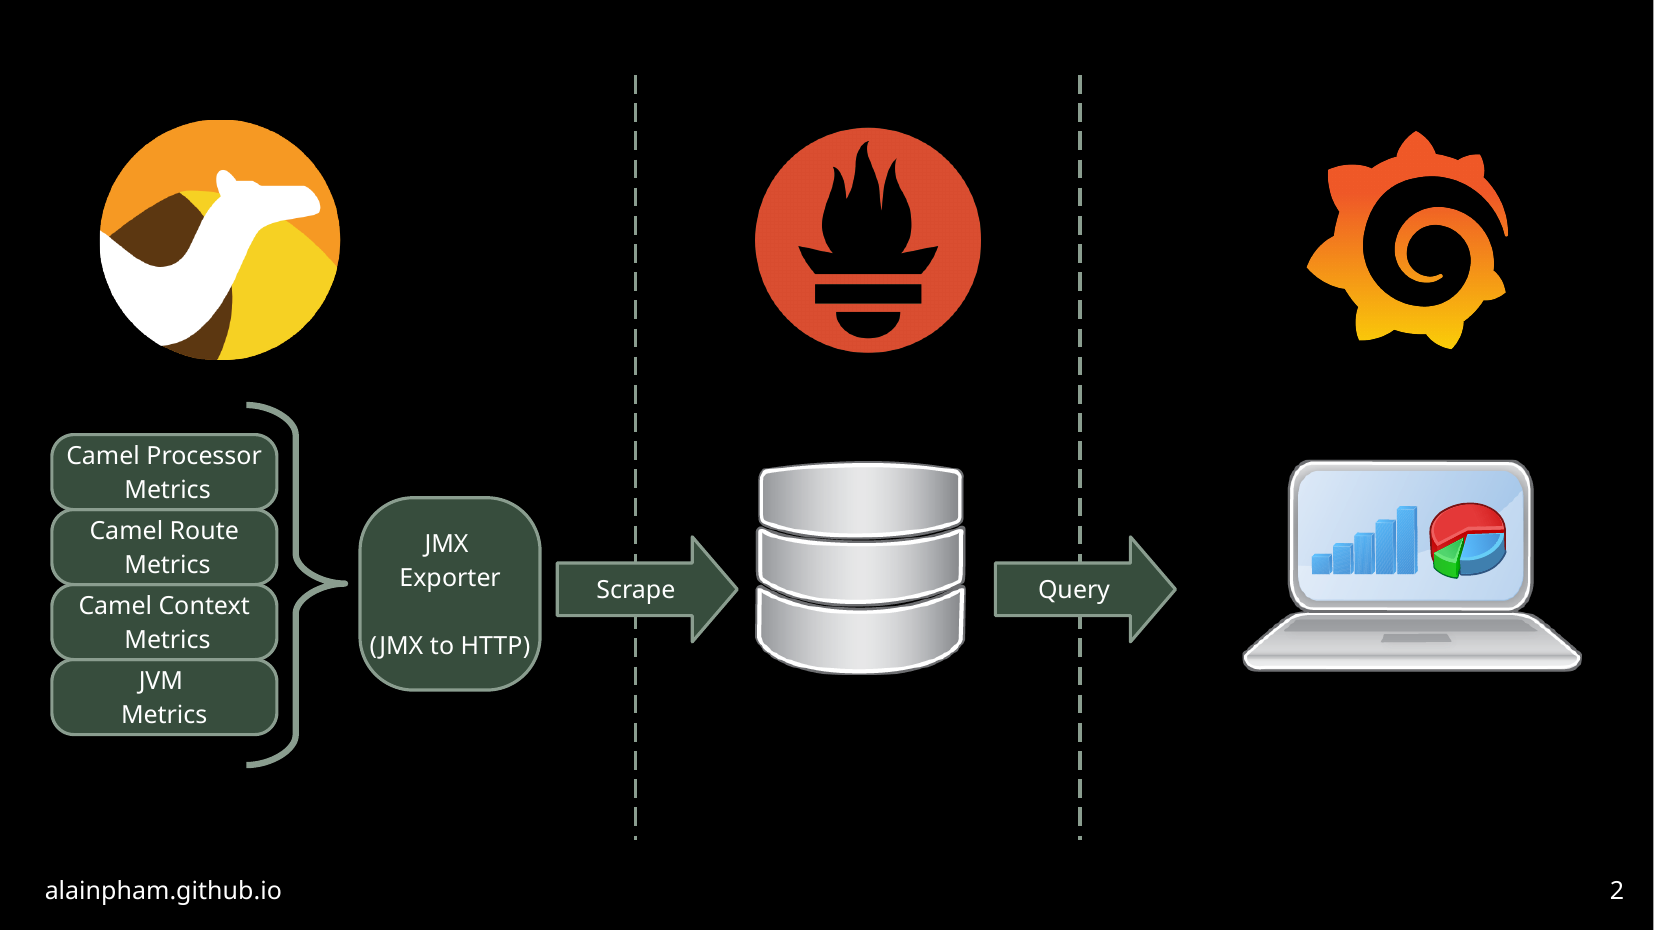

Camel Processor
 Metrics
JMX
Exporter
(JMX to HTTP)
Camel Route
 Metrics
Scrape
Query
Camel Context
 Metrics
JVM
Metrics
2